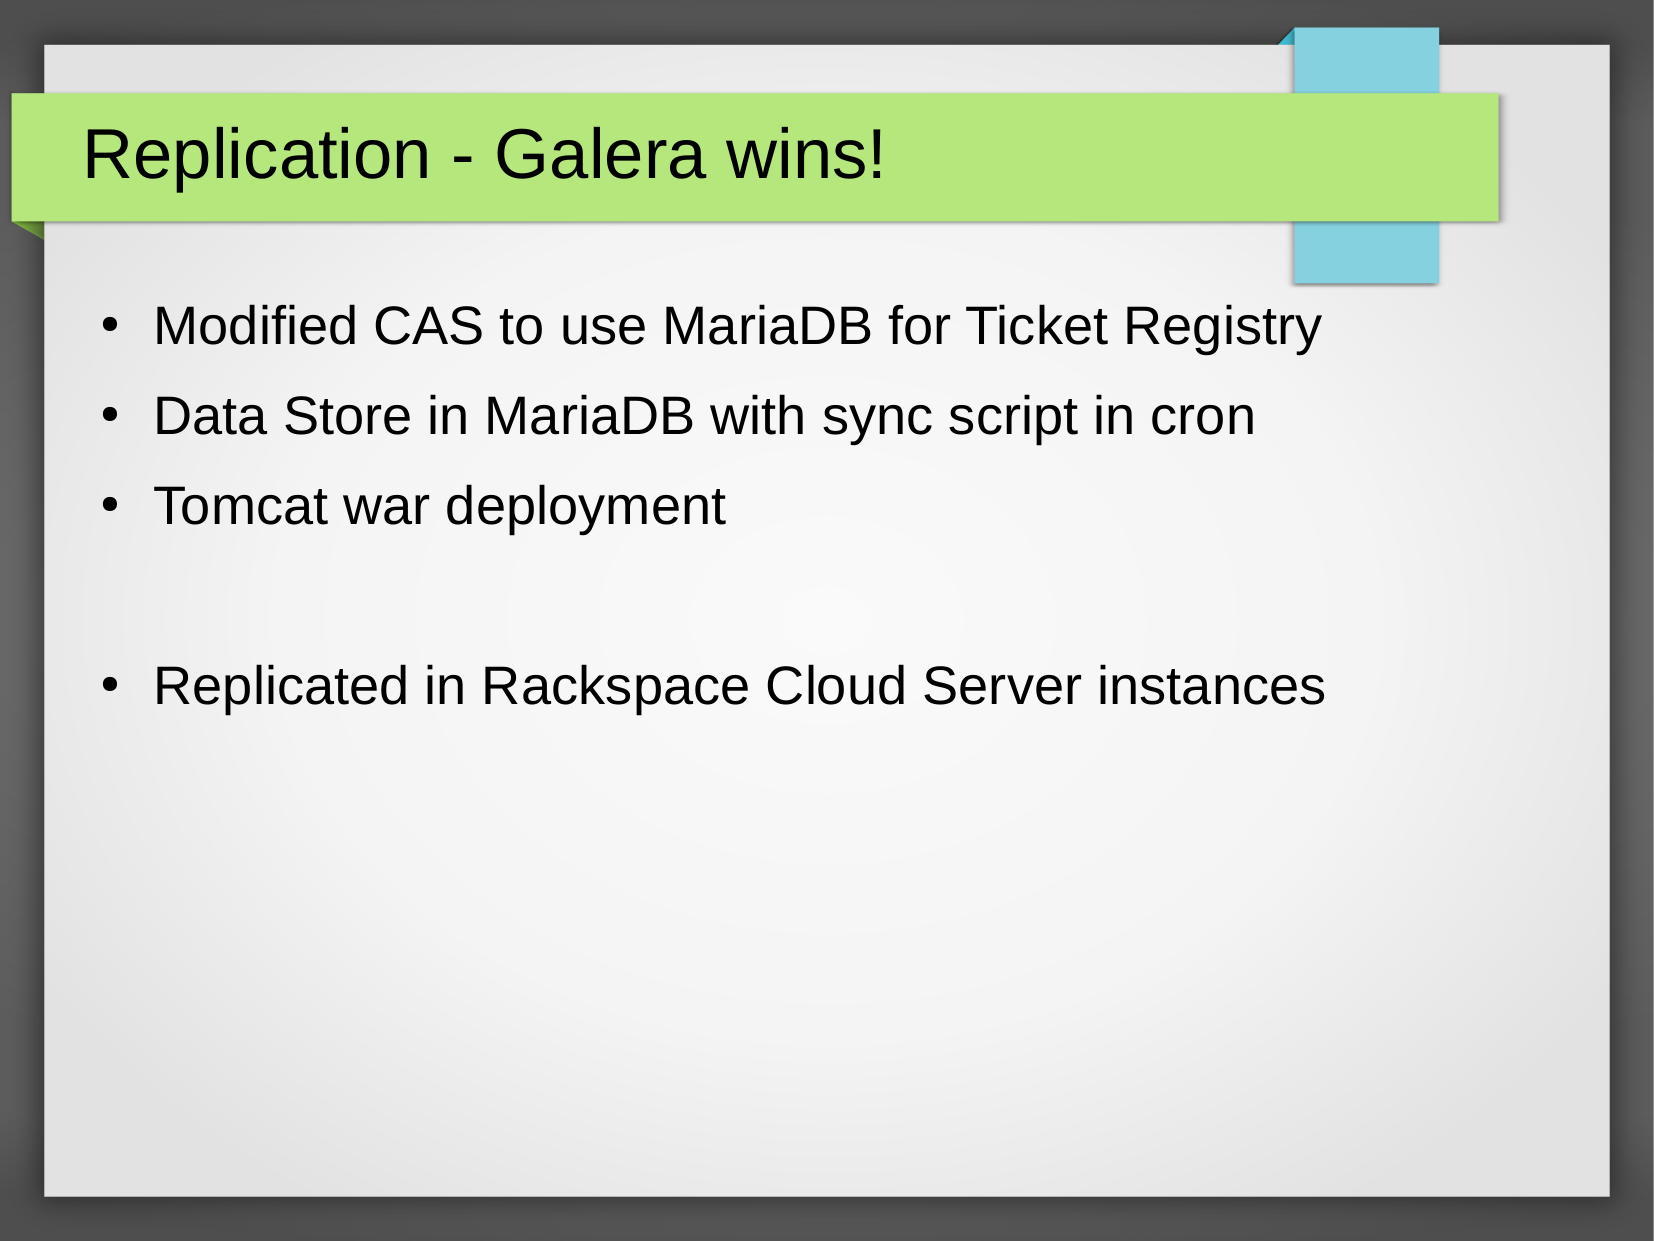

# Replication - Galera wins!
Modified CAS to use MariaDB for Ticket Registry
Data Store in MariaDB with sync script in cron
Tomcat war deployment
Replicated in Rackspace Cloud Server instances